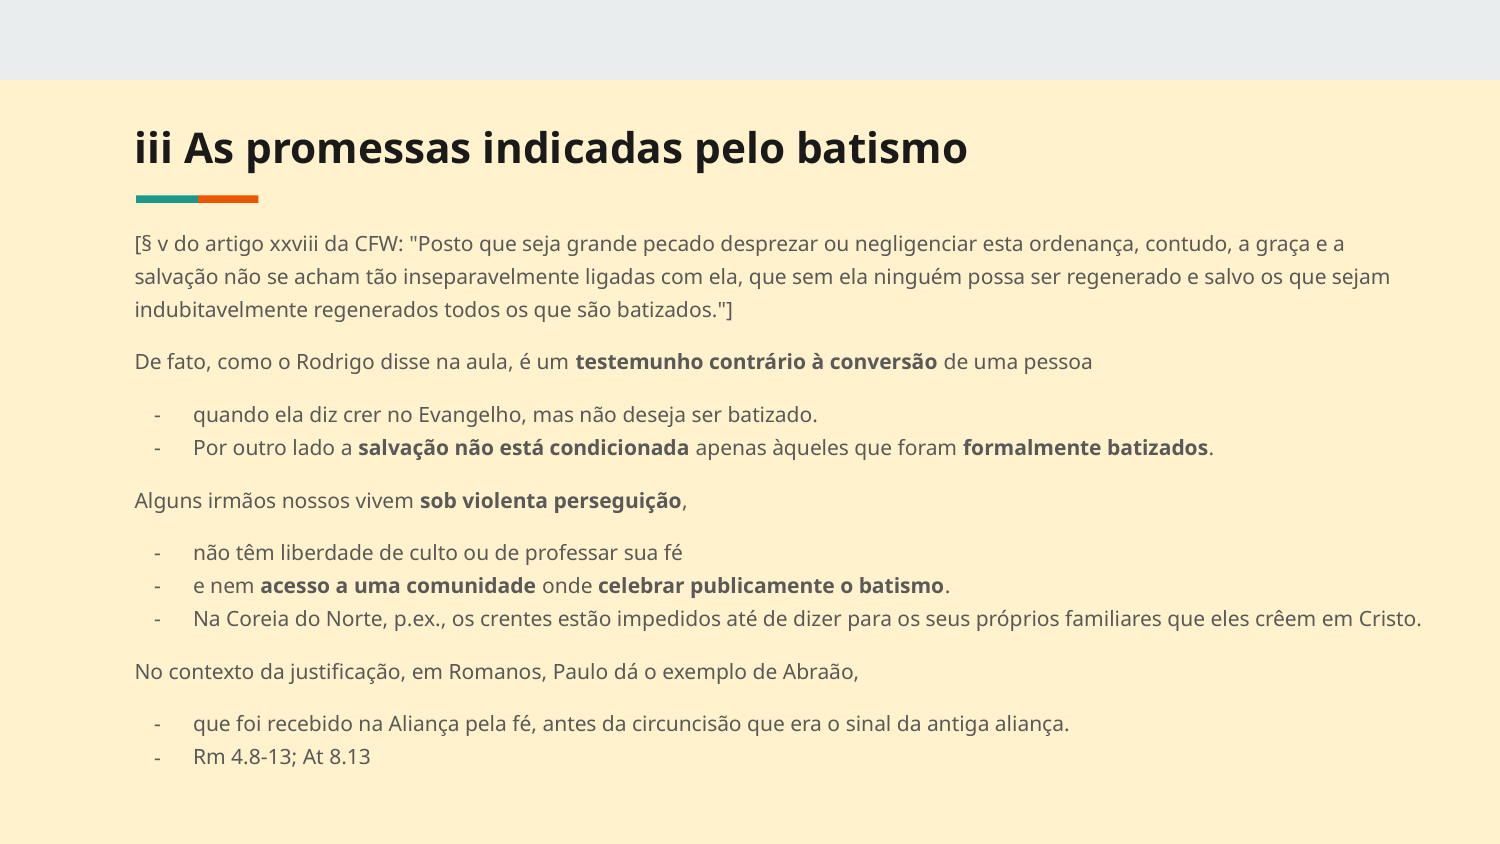

# iii As promessas indicadas pelo batismo
[§ v do artigo xxviii da CFW: "Posto que seja grande pecado desprezar ou negligenciar esta ordenança, contudo, a graça e a salvação não se acham tão inseparavelmente ligadas com ela, que sem ela ninguém possa ser regenerado e salvo os que sejam indubitavelmente regenerados todos os que são batizados."]
De fato, como o Rodrigo disse na aula, é um testemunho contrário à conversão de uma pessoa
quando ela diz crer no Evangelho, mas não deseja ser batizado.
Por outro lado a salvação não está condicionada apenas àqueles que foram formalmente batizados.
Alguns irmãos nossos vivem sob violenta perseguição,
não têm liberdade de culto ou de professar sua fé
e nem acesso a uma comunidade onde celebrar publicamente o batismo.
Na Coreia do Norte, p.ex., os crentes estão impedidos até de dizer para os seus próprios familiares que eles crêem em Cristo.
No contexto da justificação, em Romanos, Paulo dá o exemplo de Abraão,
que foi recebido na Aliança pela fé, antes da circuncisão que era o sinal da antiga aliança.
Rm 4.8-13; At 8.13